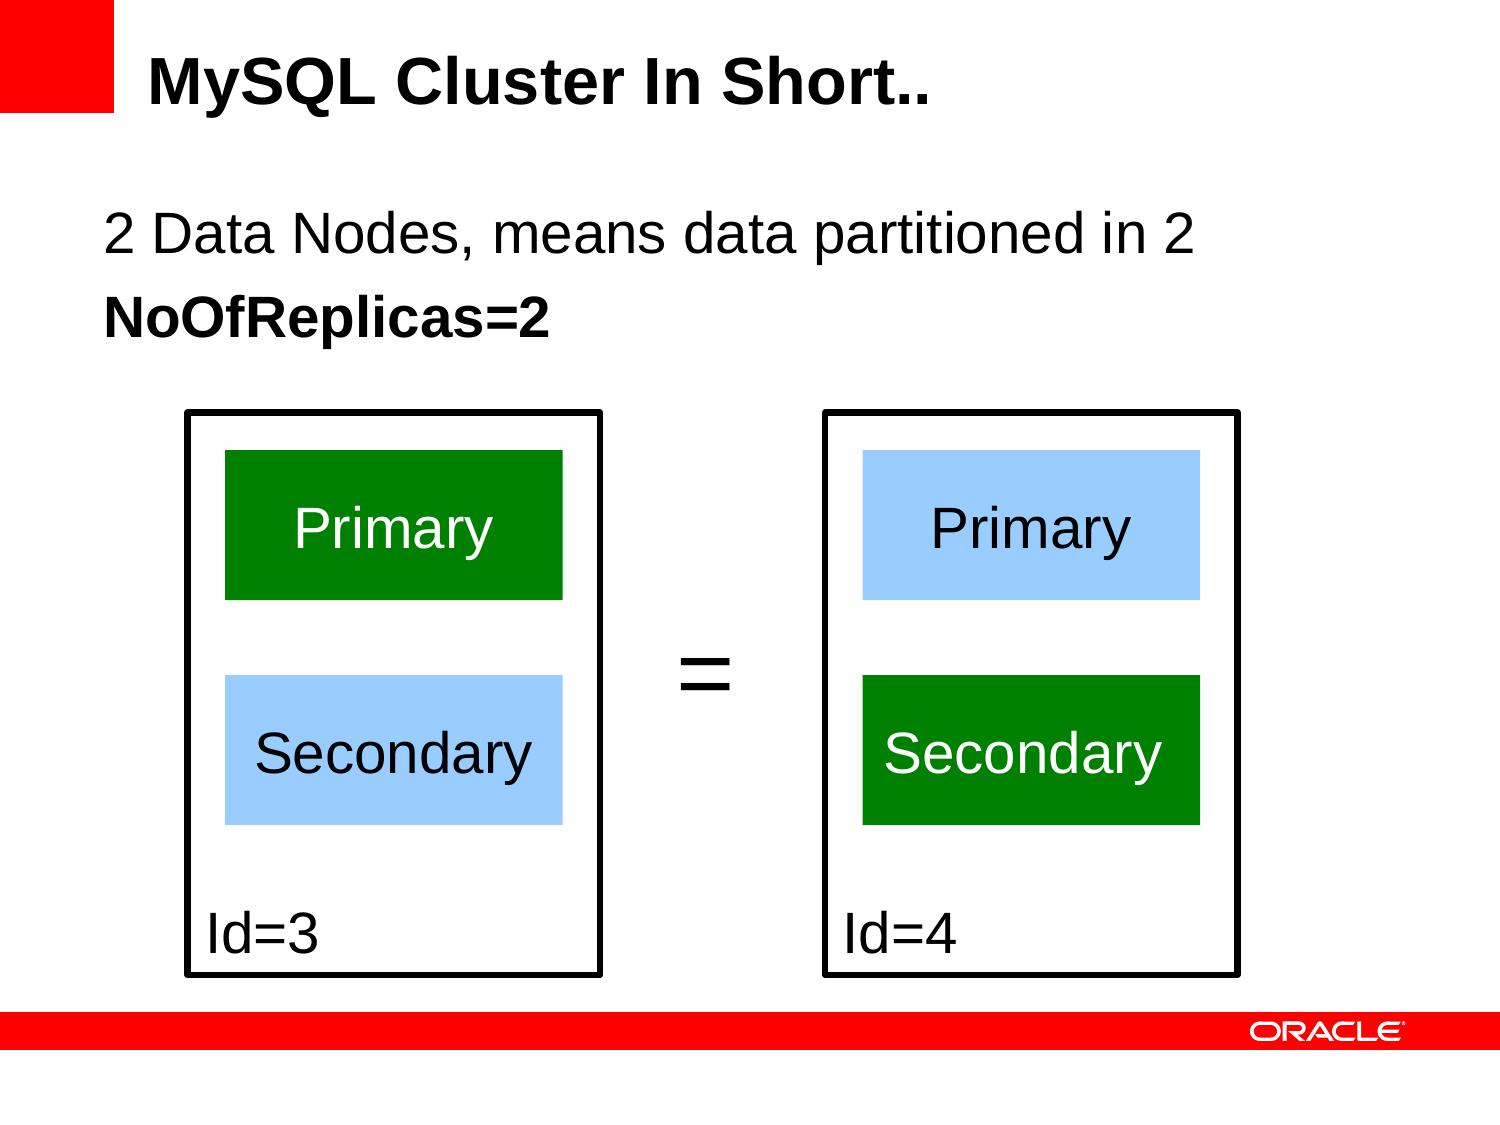

# MySQL Cluster In Short..
2 Data Nodes, means data partitioned in 2
NoOfReplicas=2
Id=3
Id=4
Primary
Primary
=
Secondary
Secondary